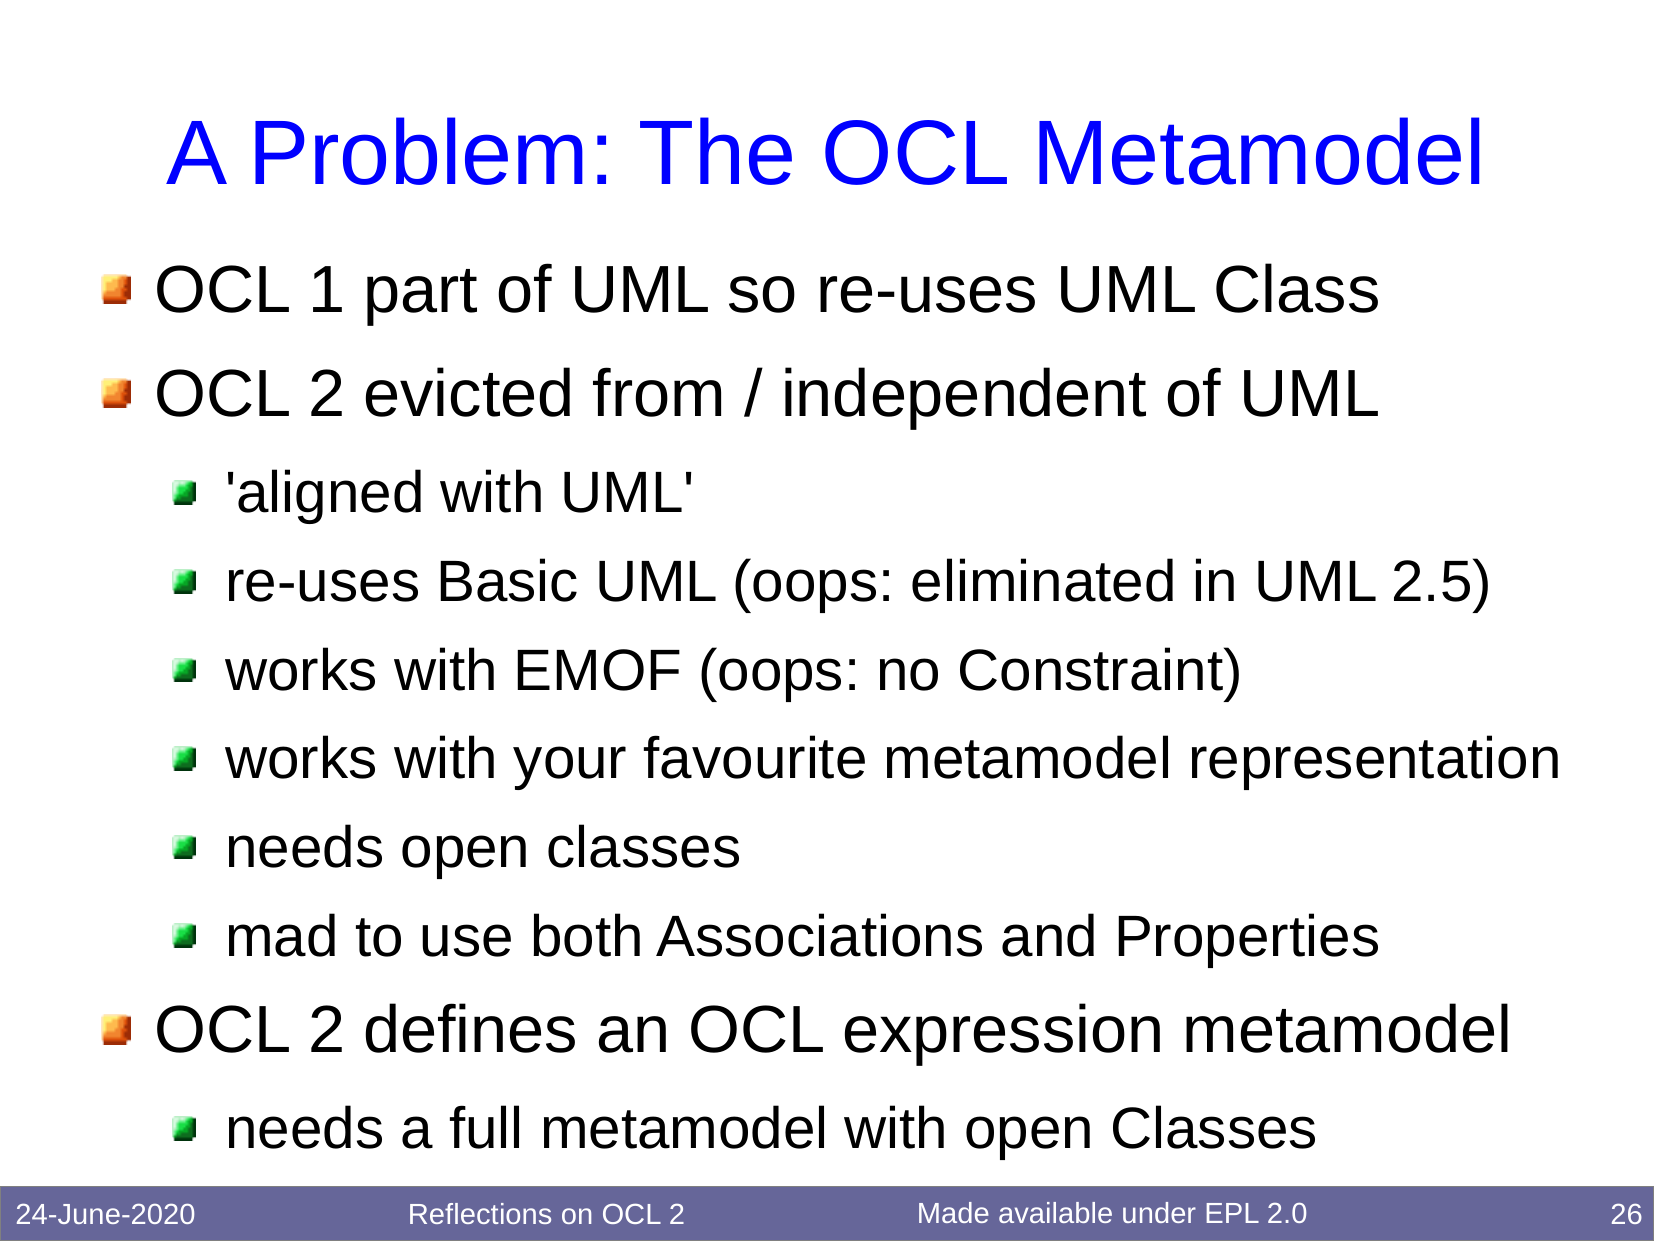

# A Problem: The OCL Metamodel
OCL 1 part of UML so re-uses UML Class
OCL 2 evicted from / independent of UML
'aligned with UML'
re-uses Basic UML (oops: eliminated in UML 2.5)
works with EMOF (oops: no Constraint)
works with your favourite metamodel representation
needs open classes
mad to use both Associations and Properties
OCL 2 defines an OCL expression metamodel
needs a full metamodel with open Classes
24-June-2020
Reflections on OCL 2
26